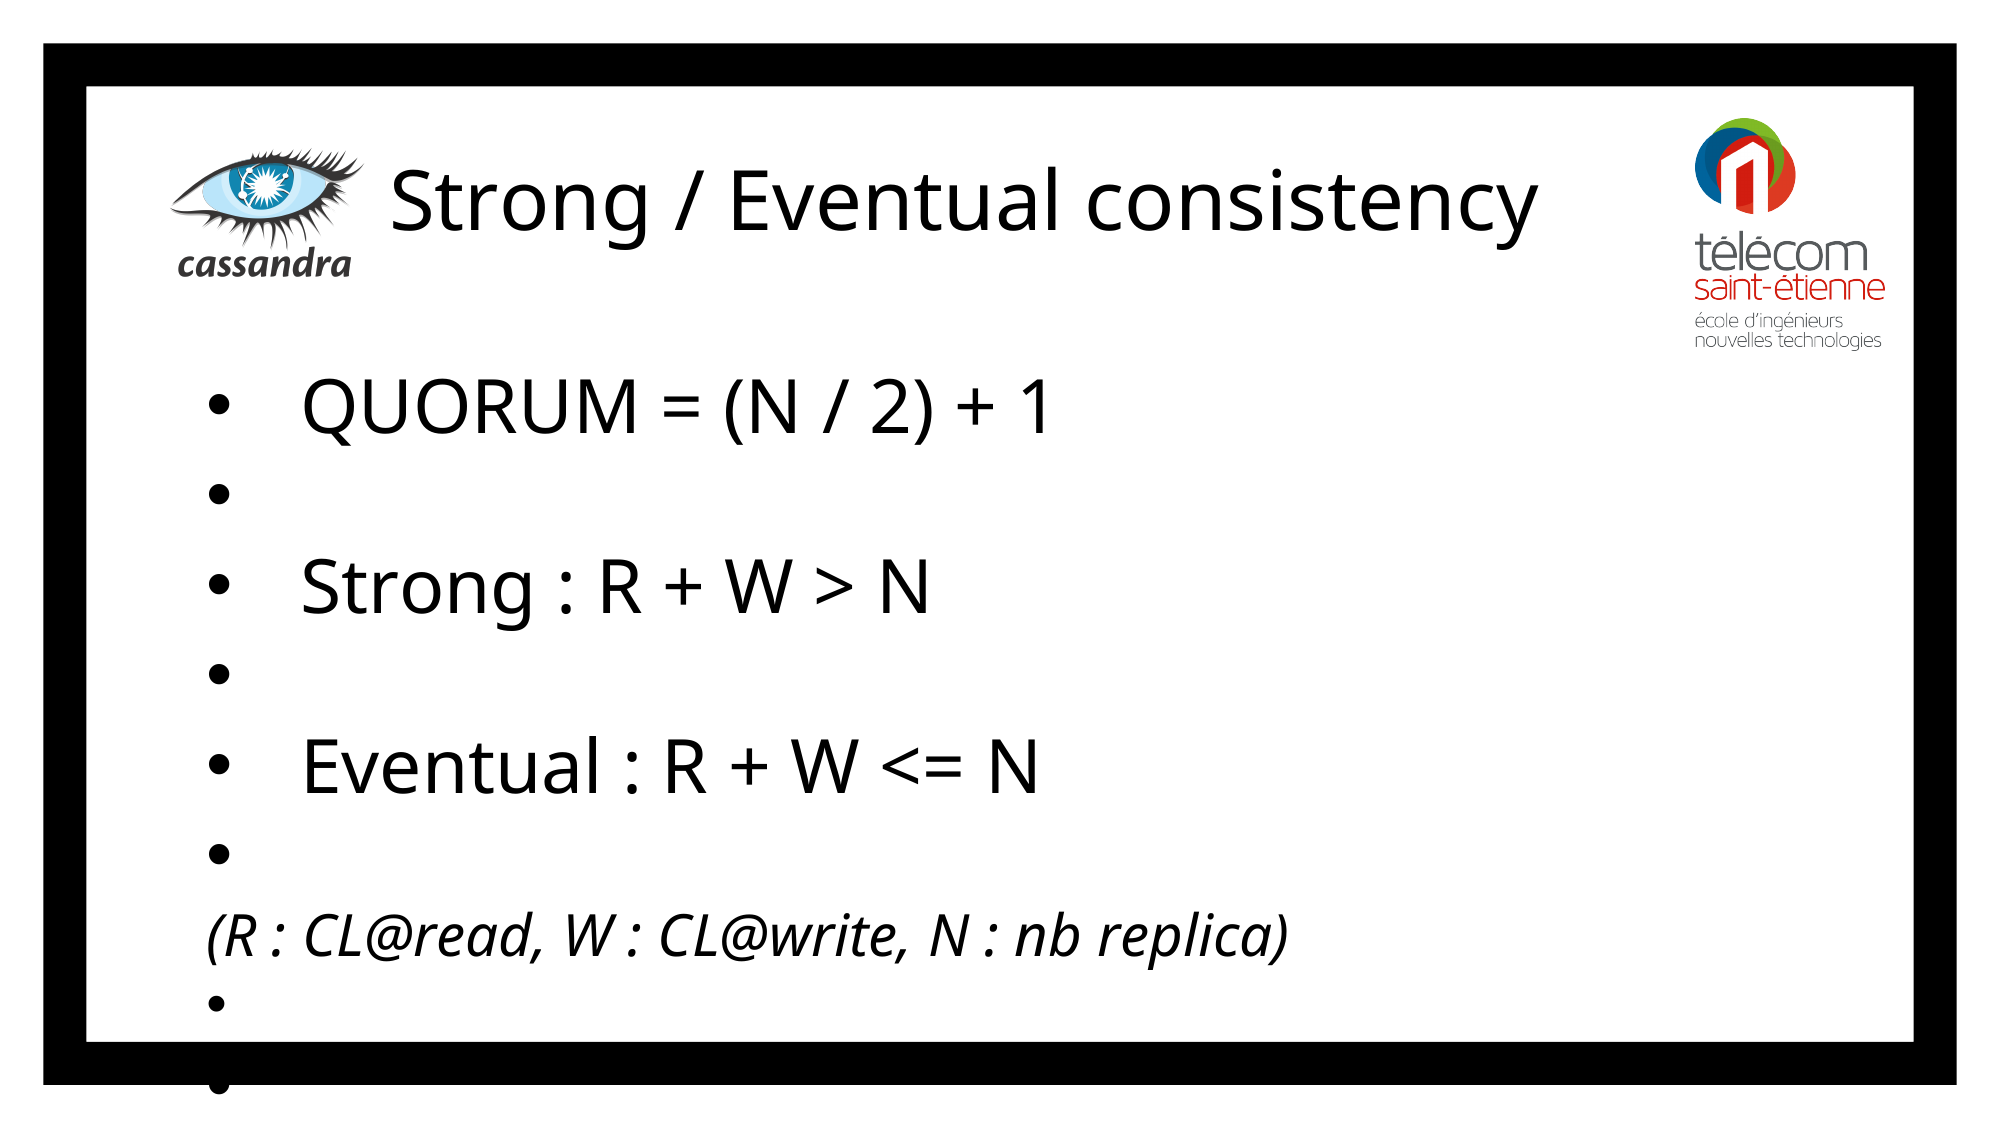

# Strong / Eventual consistency
QUORUM = (N / 2) + 1
Strong : R + W > N
Eventual : R + W <= N
(R : CL@read, W : CL@write, N : nb replica)